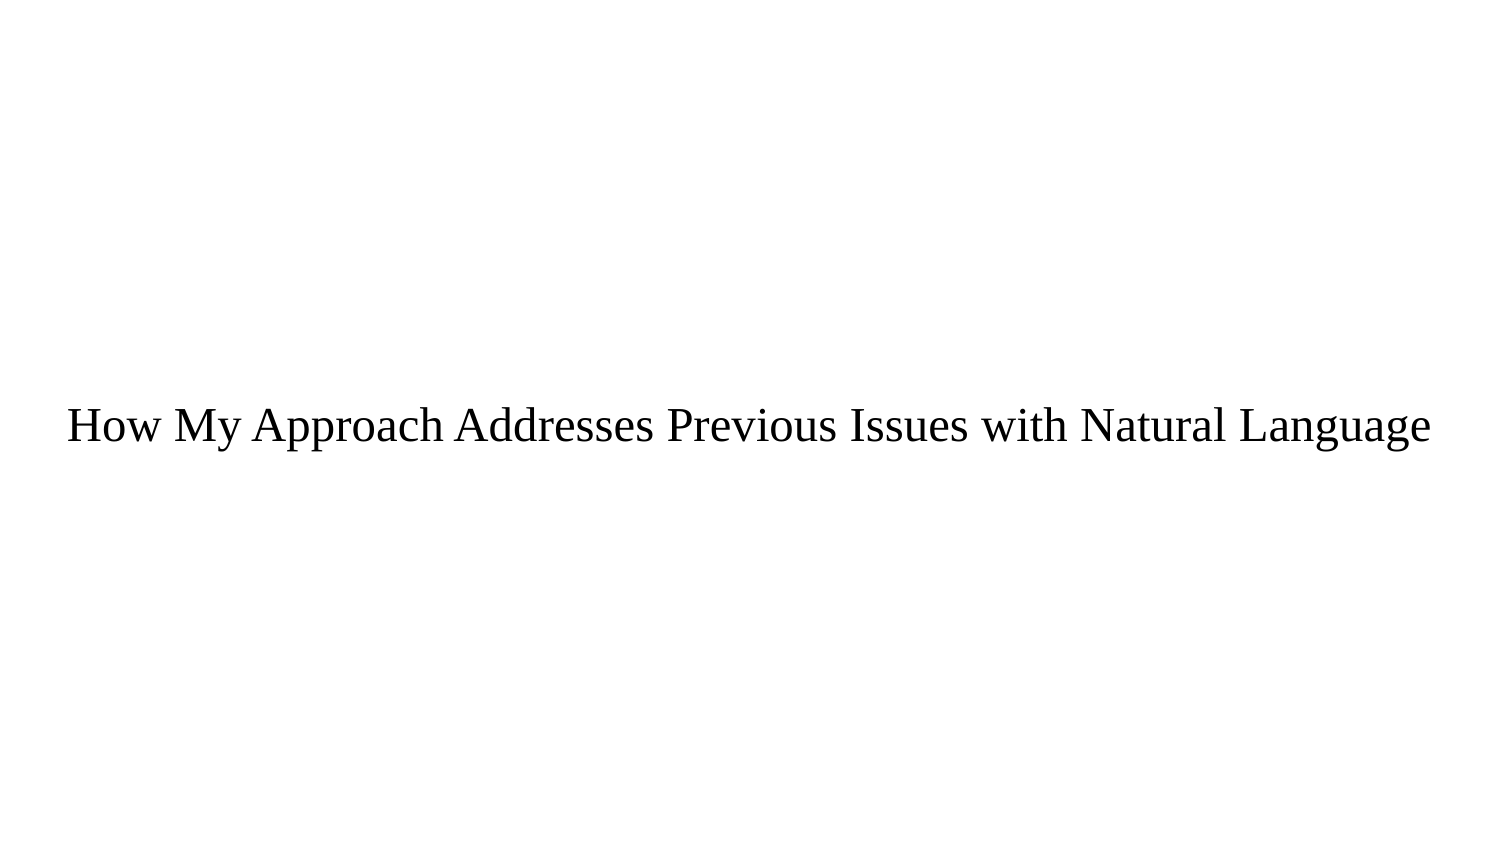

# How My Approach Addresses Previous Issues with Natural Language